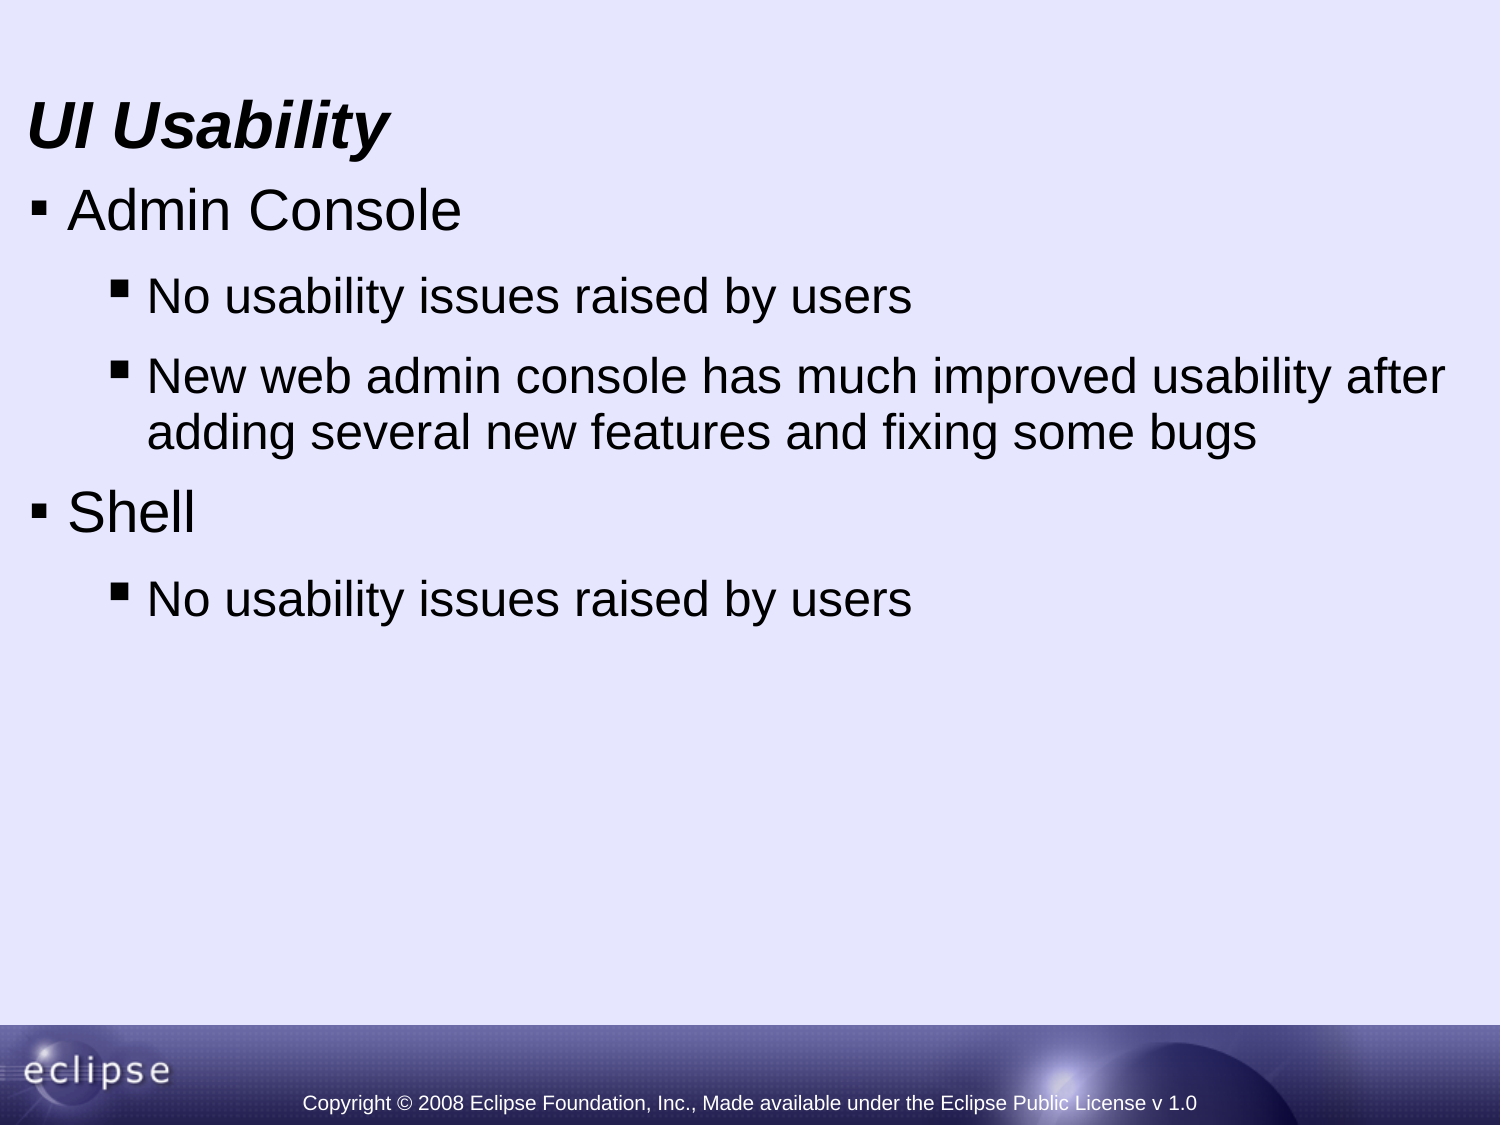

# UI Usability
Admin Console
No usability issues raised by users
New web admin console has much improved usability after adding several new features and fixing some bugs
Shell
No usability issues raised by users